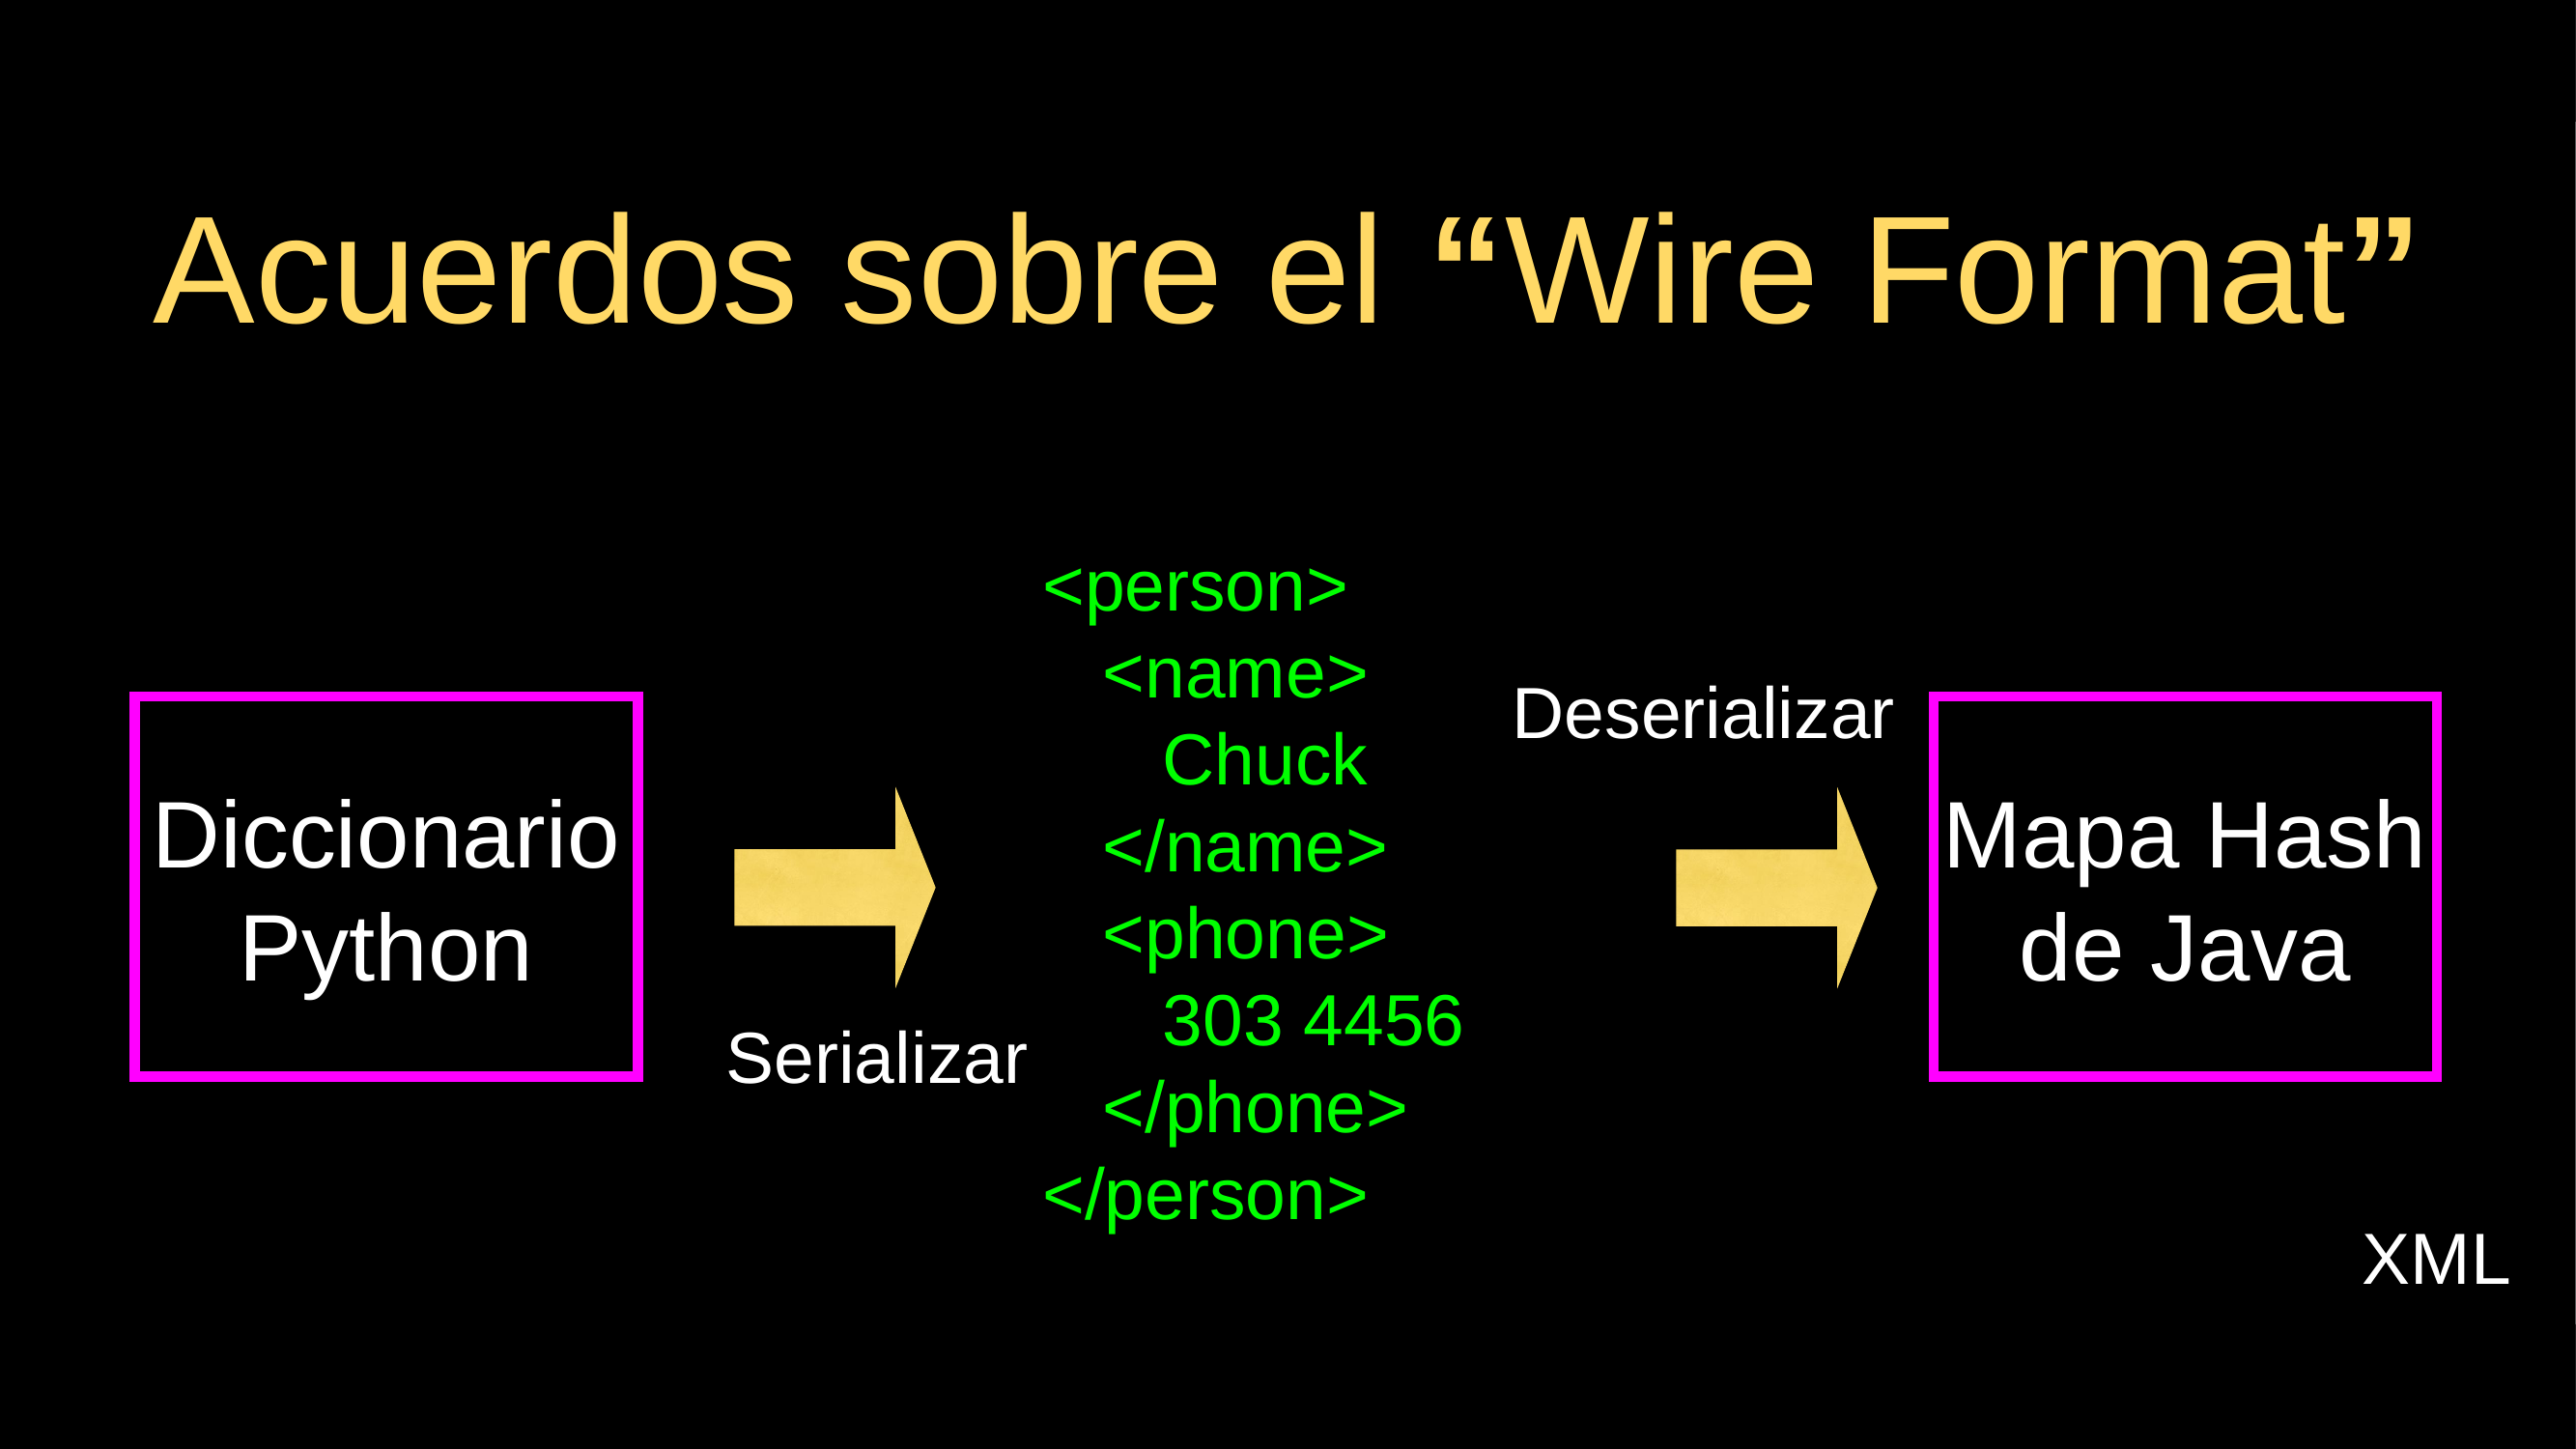

# Acuerdos sobre el “Wire Format”
<person>
 <name>
 Chuck
 </name>
 <phone>
 303 4456
 </phone>
</person>
Deserializar
Diccionario
Python
Mapa Hash de Java
Serializar
XML